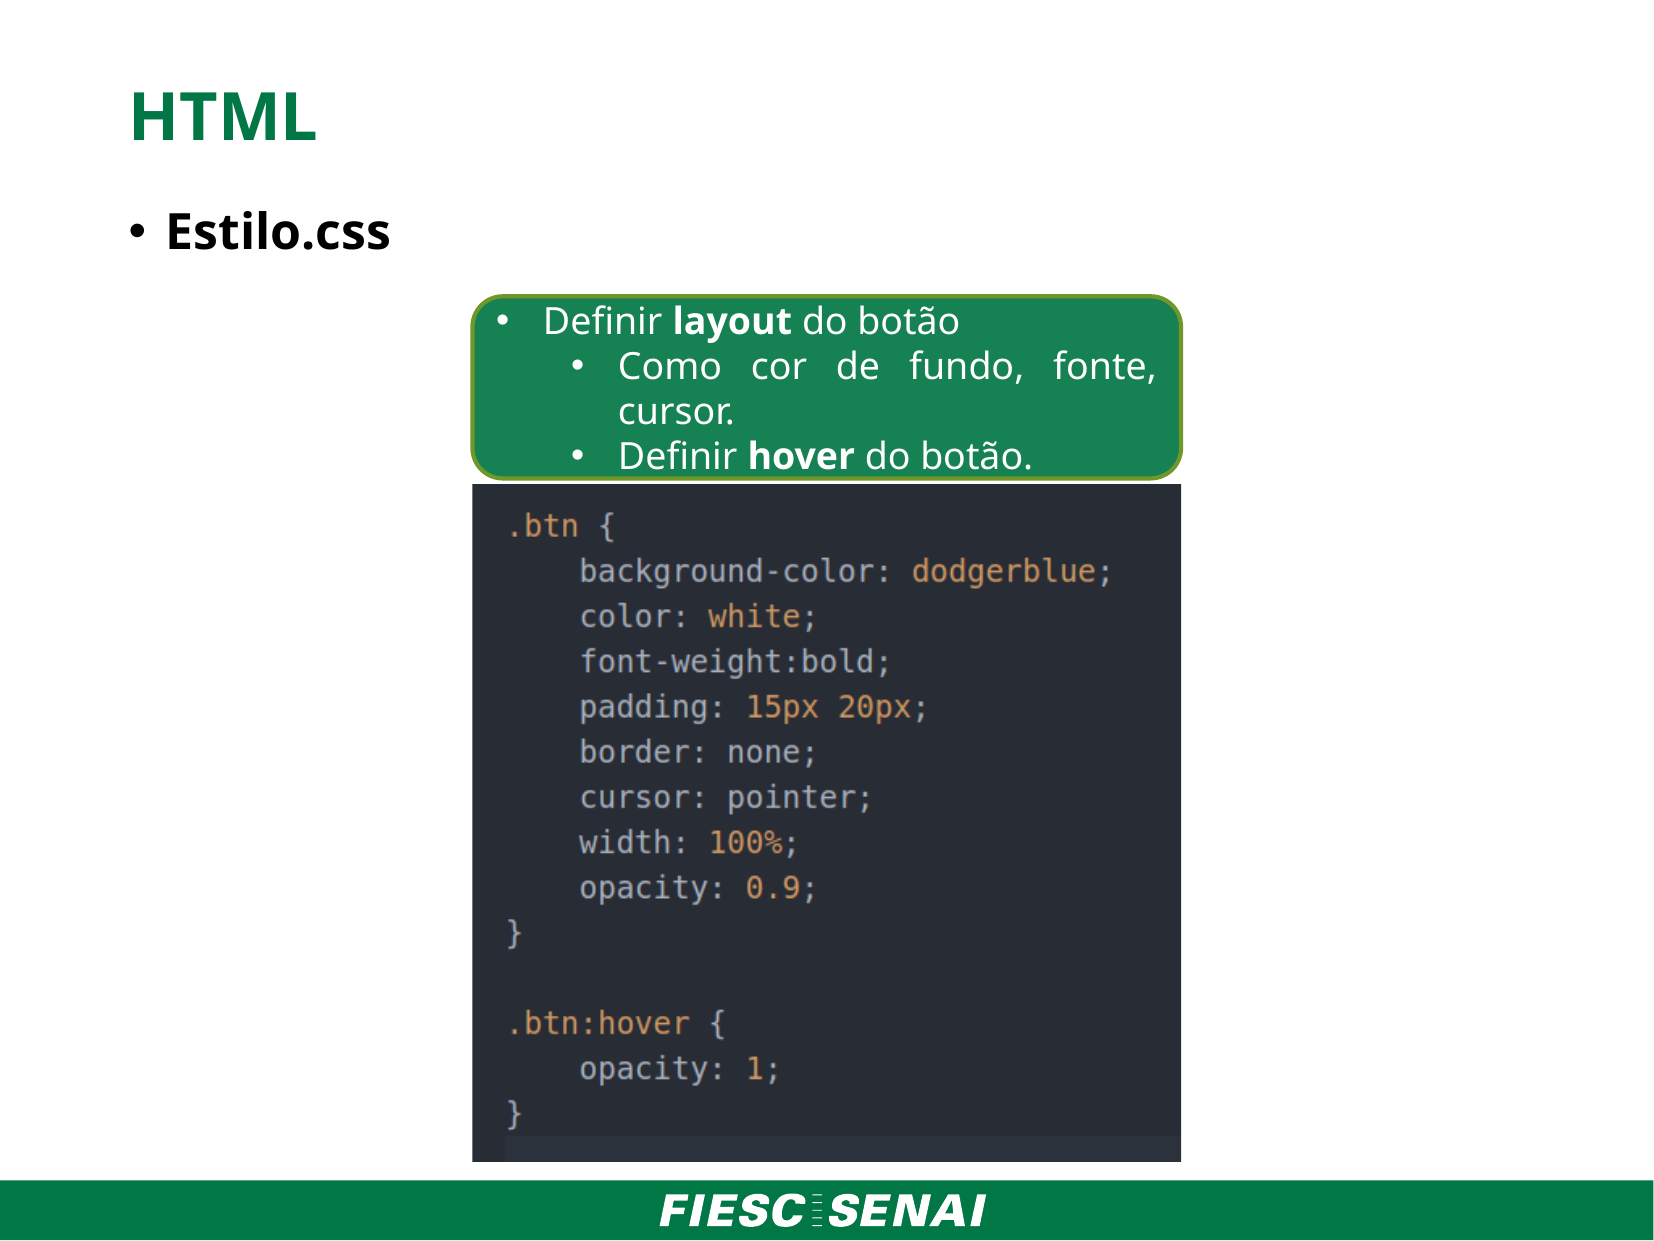

HTML
Estilo.css
Definir layout do botão
Como cor de fundo, fonte, cursor.
Definir hover do botão.